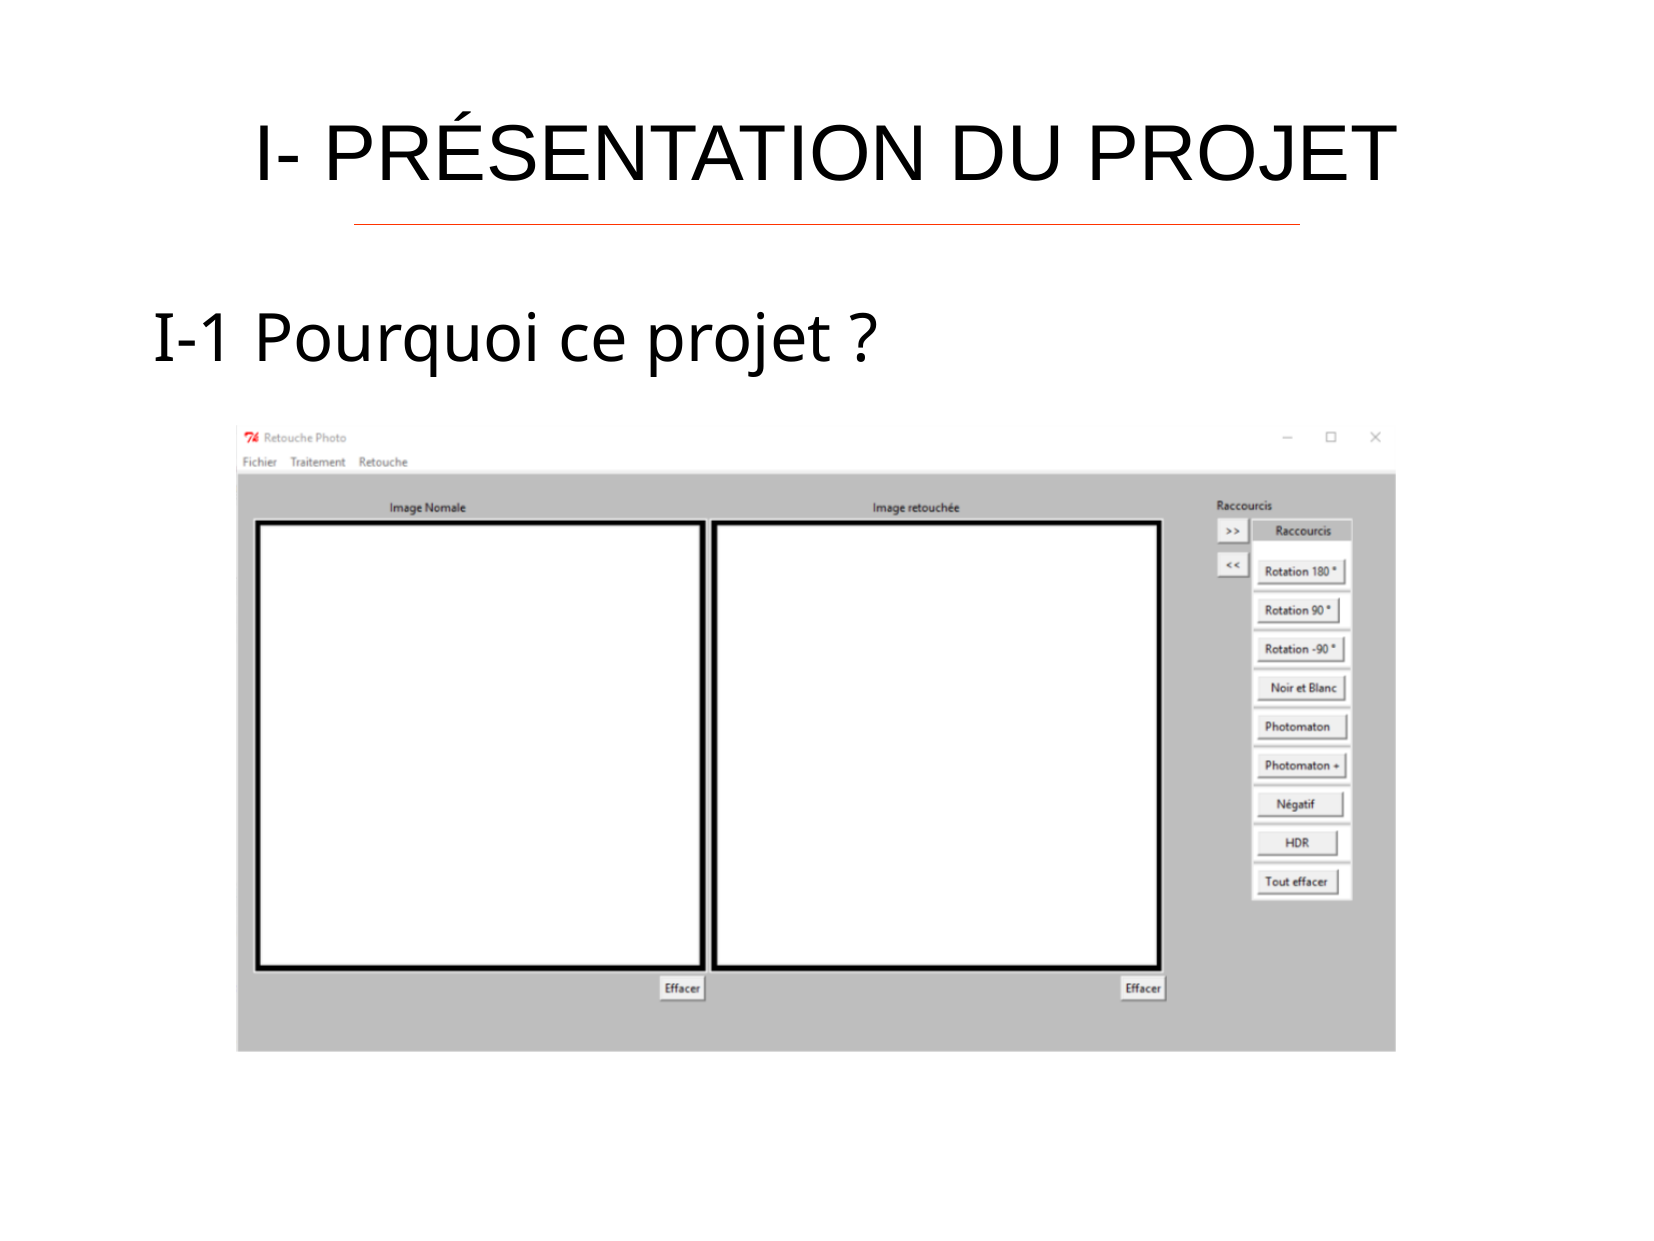

# I- PRÉSENTATION DU PROJET
I-1 Pourquoi ce projet ?